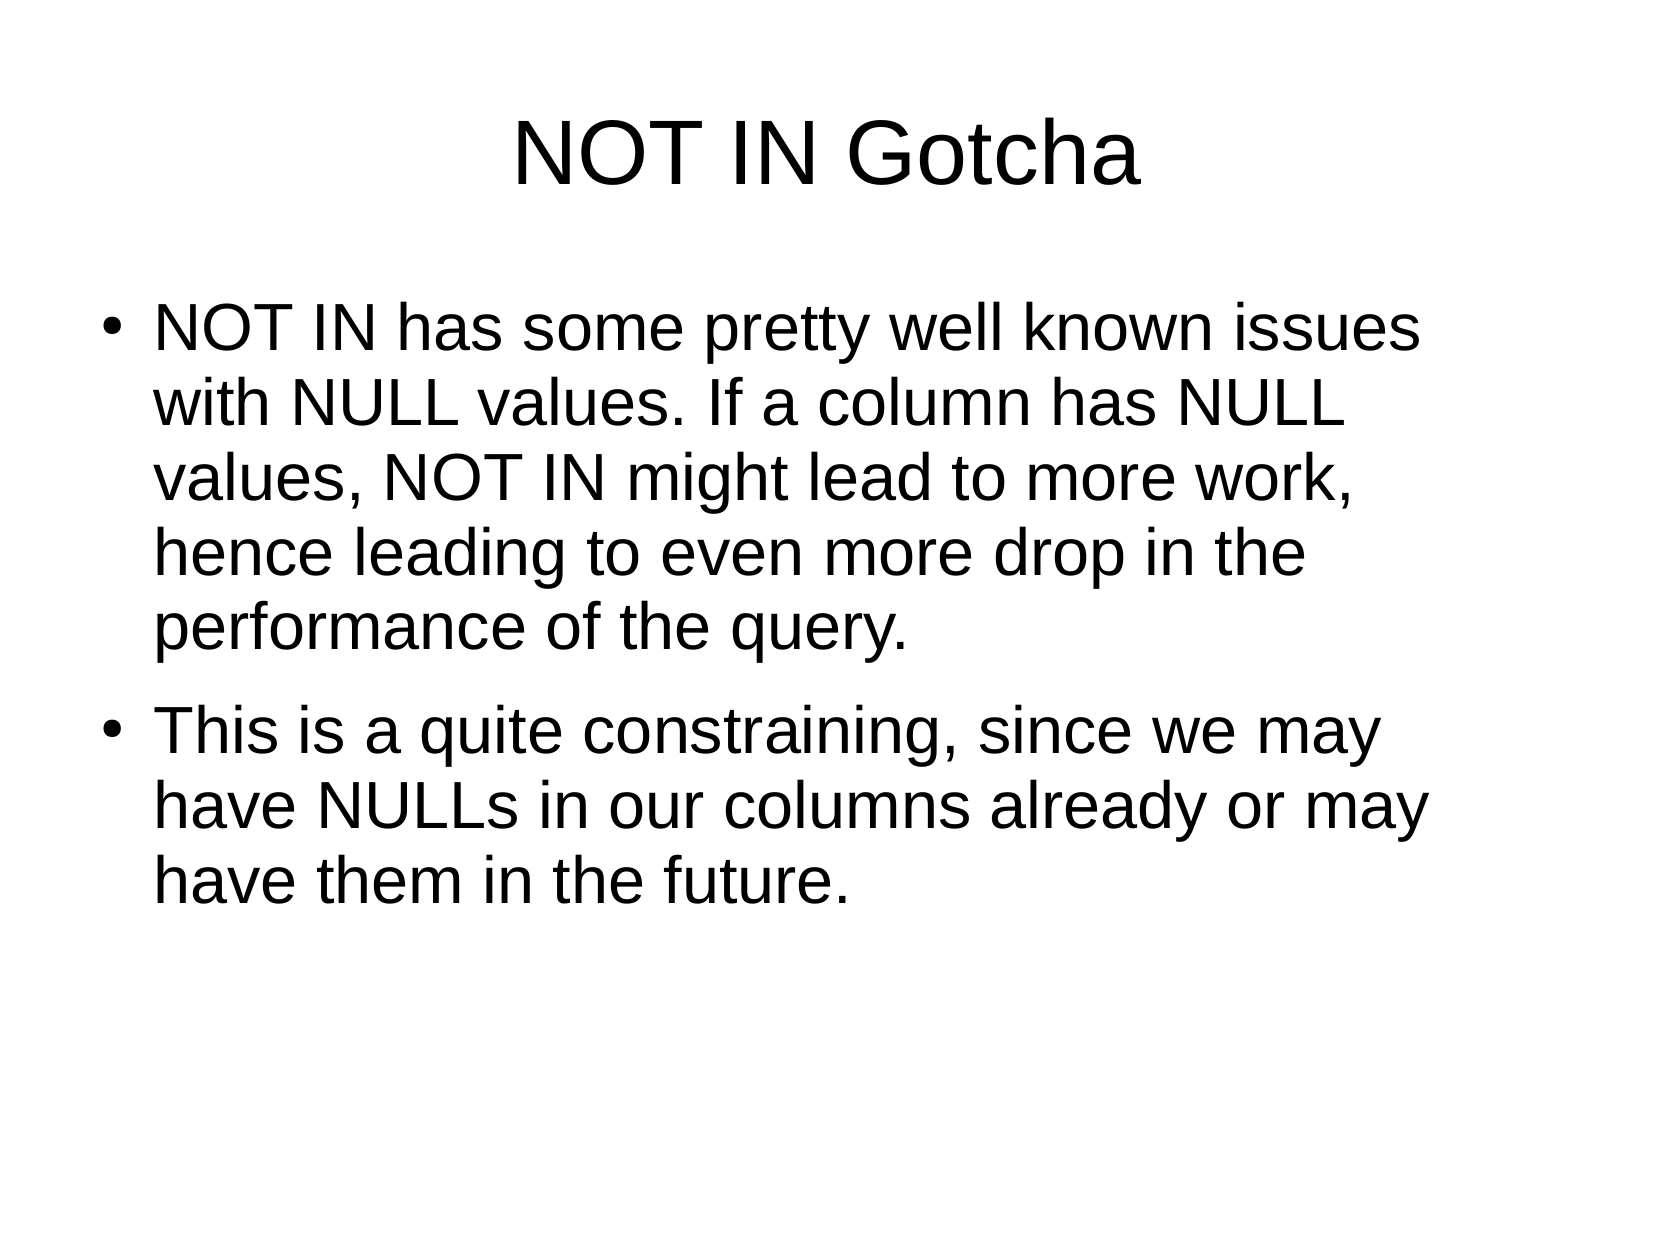

# NOT IN Gotcha
NOT IN has some pretty well known issues with NULL values. If a column has NULL values, NOT IN might lead to more work, hence leading to even more drop in the performance of the query.
This is a quite constraining, since we may have NULLs in our columns already or may have them in the future.